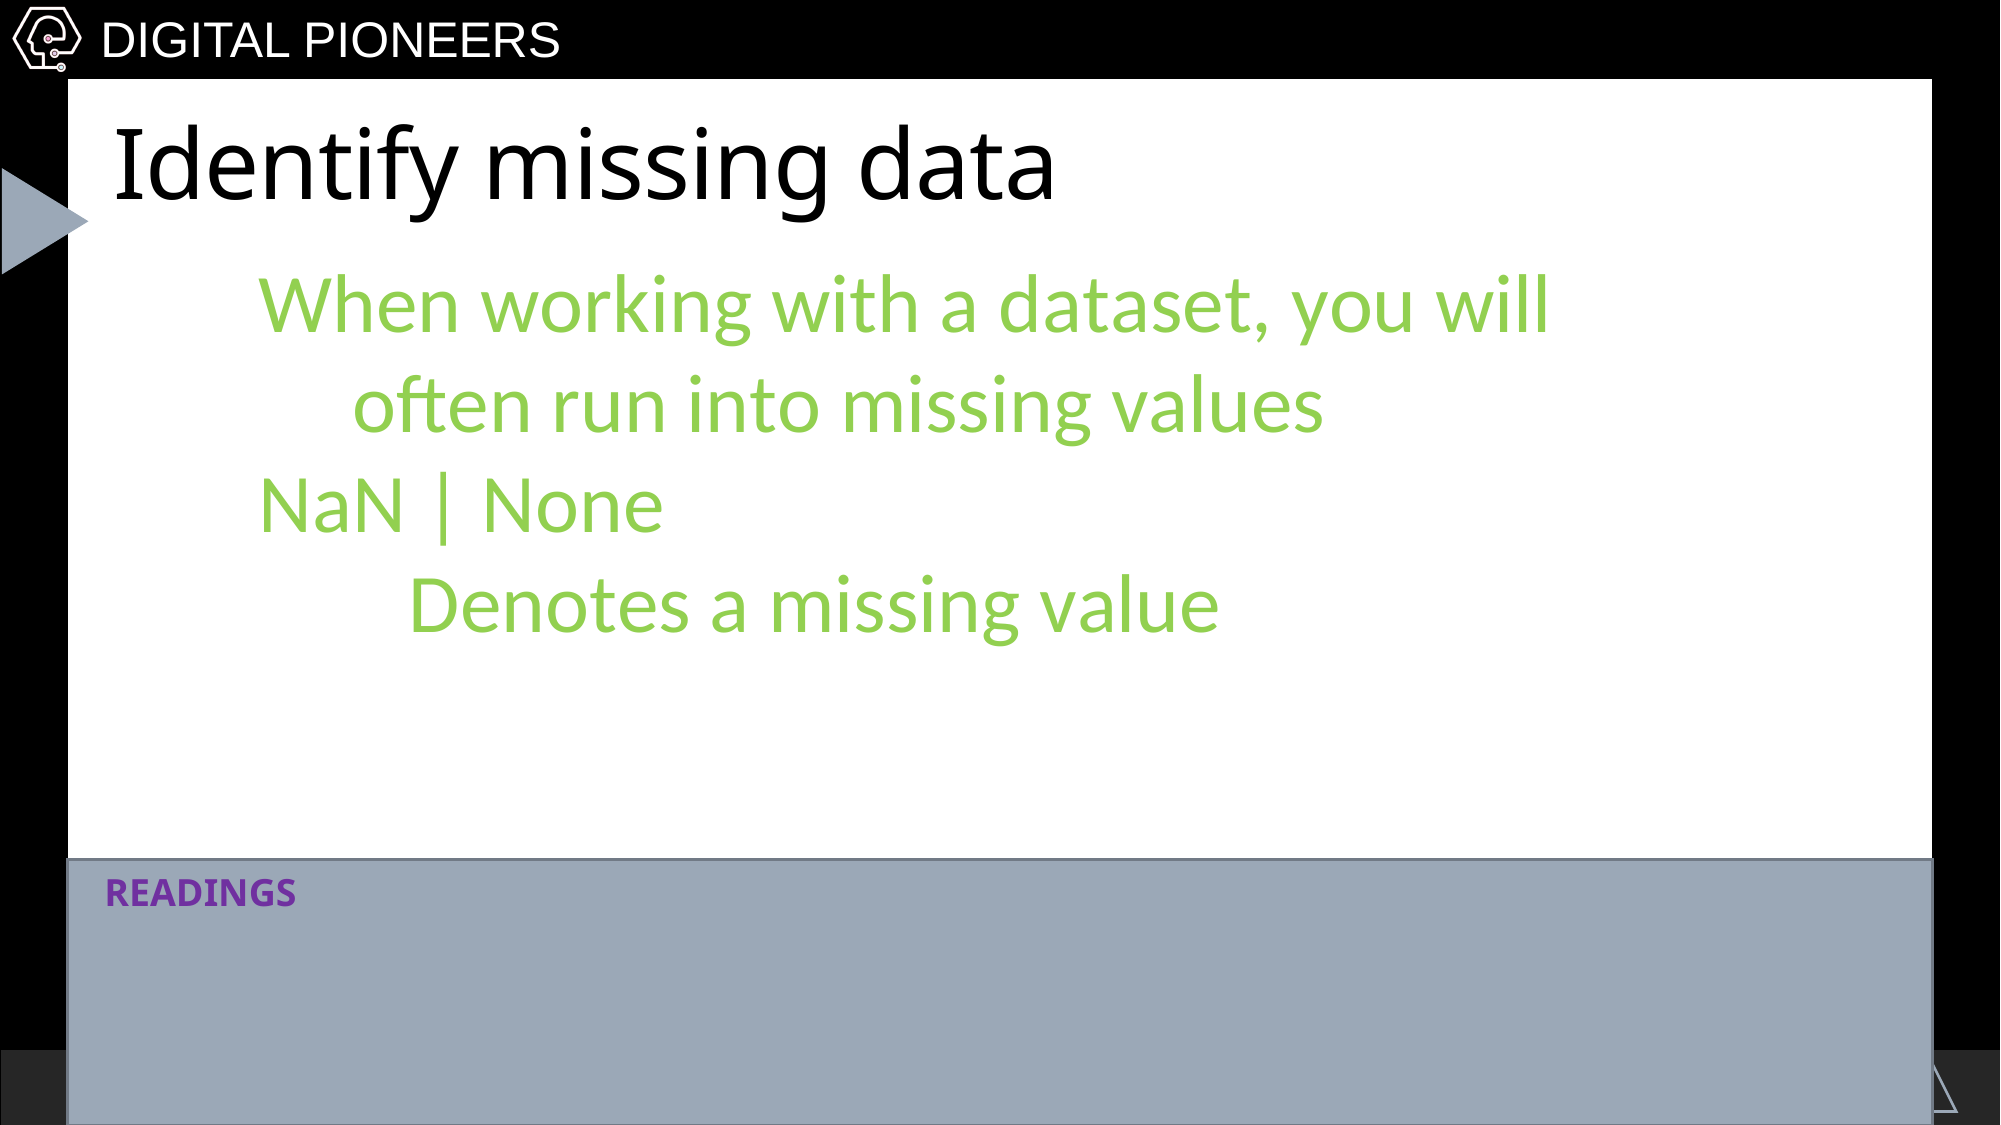

DIGITAL PIONEERS
# Identify missing data
When working with a dataset, you will often run into missing values
NaN | None
Denotes a missing value
READINGS